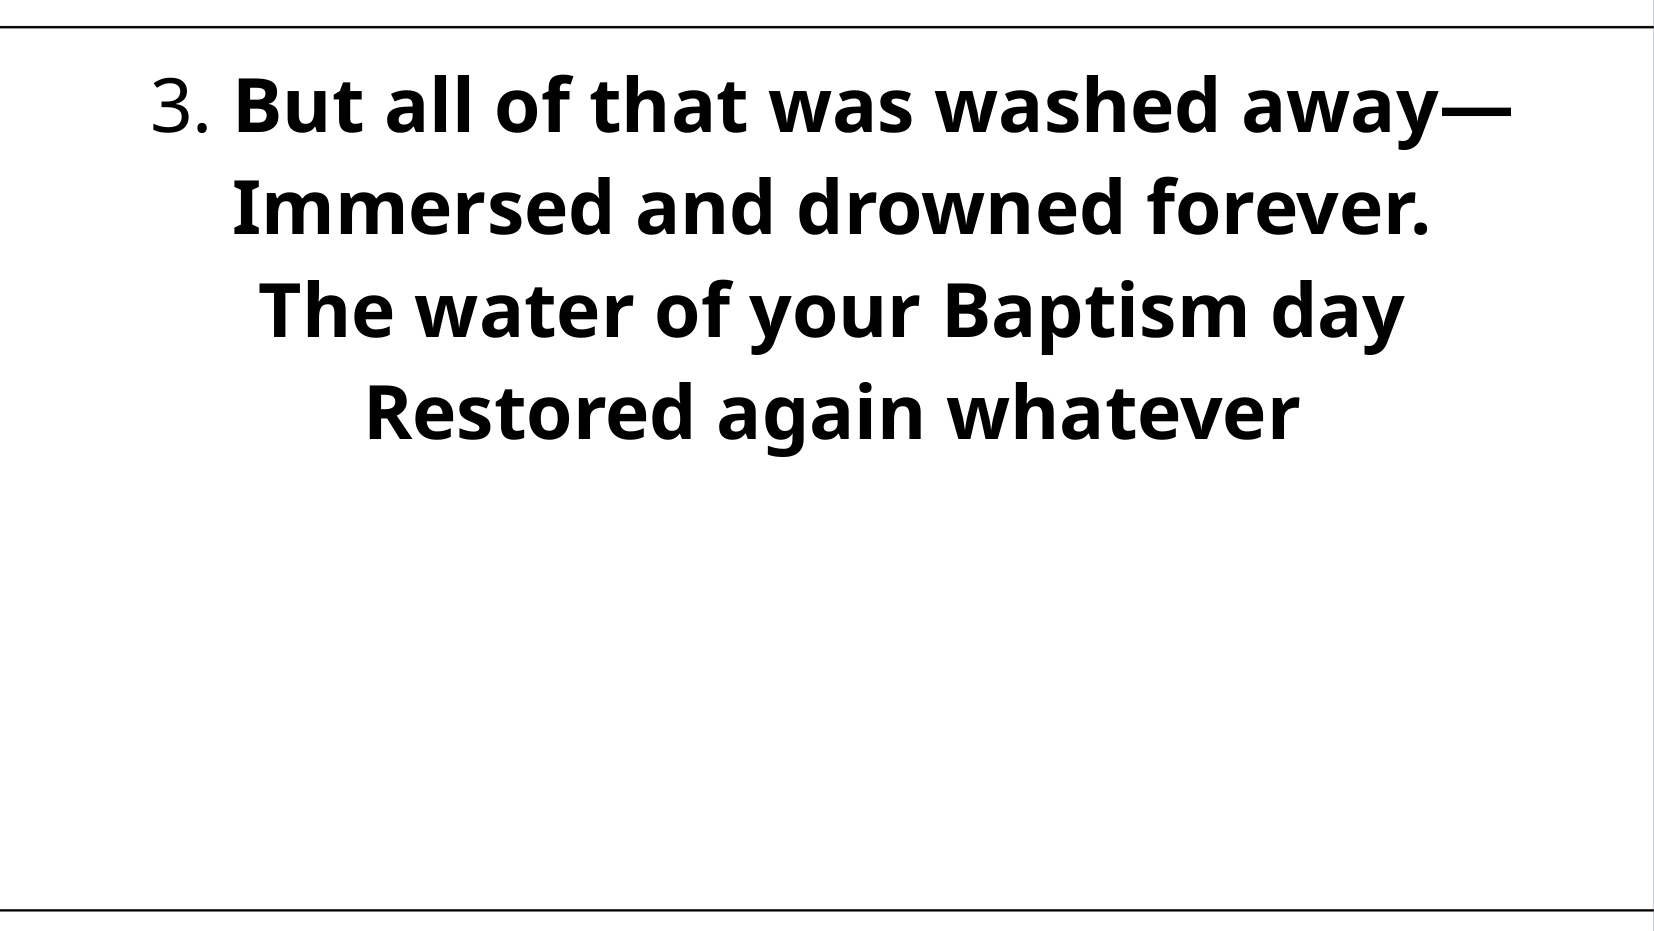

3. But all of that was washed away—
Immersed and drowned forever.
The water of your Baptism day
Restored again whatever